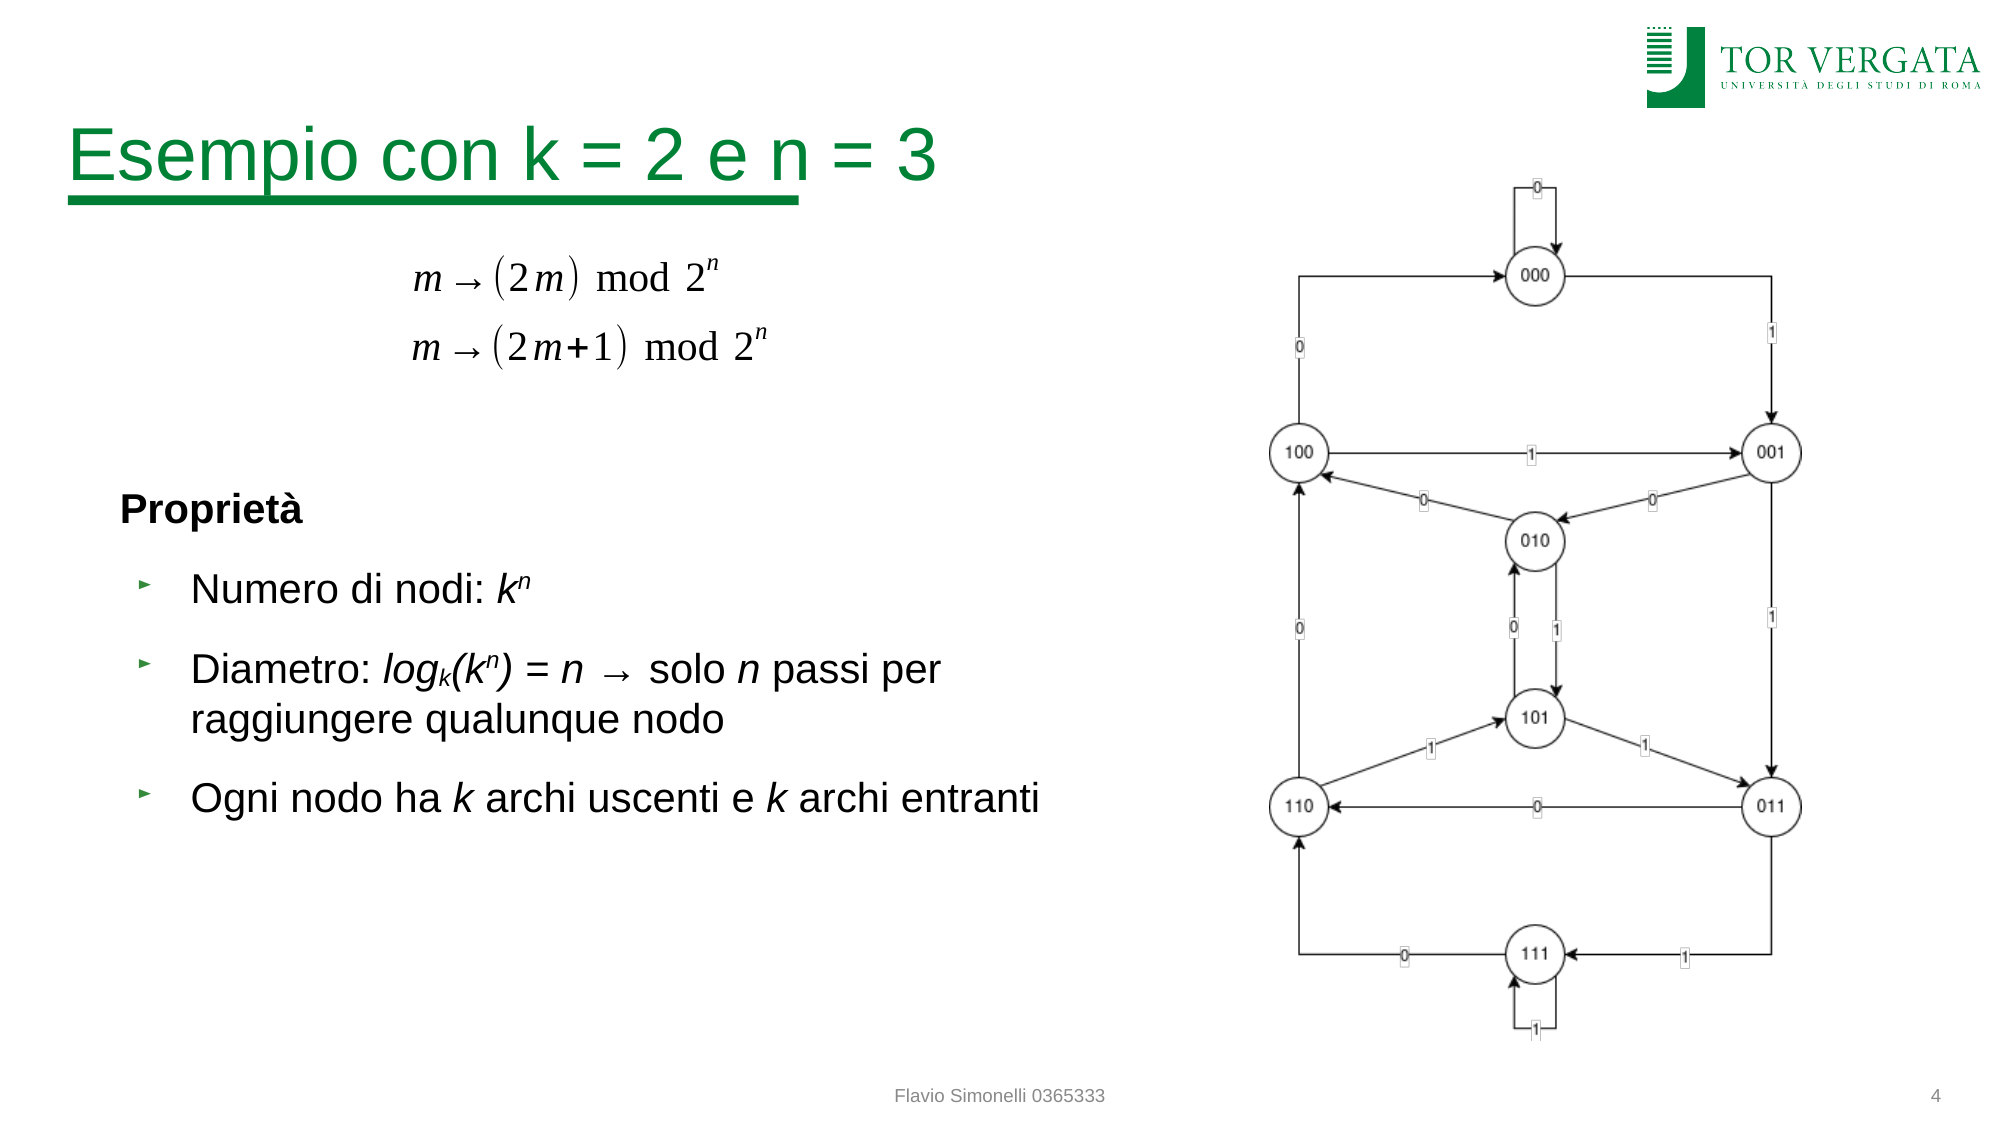

# Esempio con k = 2 e n = 3
Proprietà
Numero di nodi: kn
Diametro: logk(kn) = n → solo n passi per raggiungere qualunque nodo
Ogni nodo ha k archi uscenti e k archi entranti
Flavio Simonelli 0365333
4